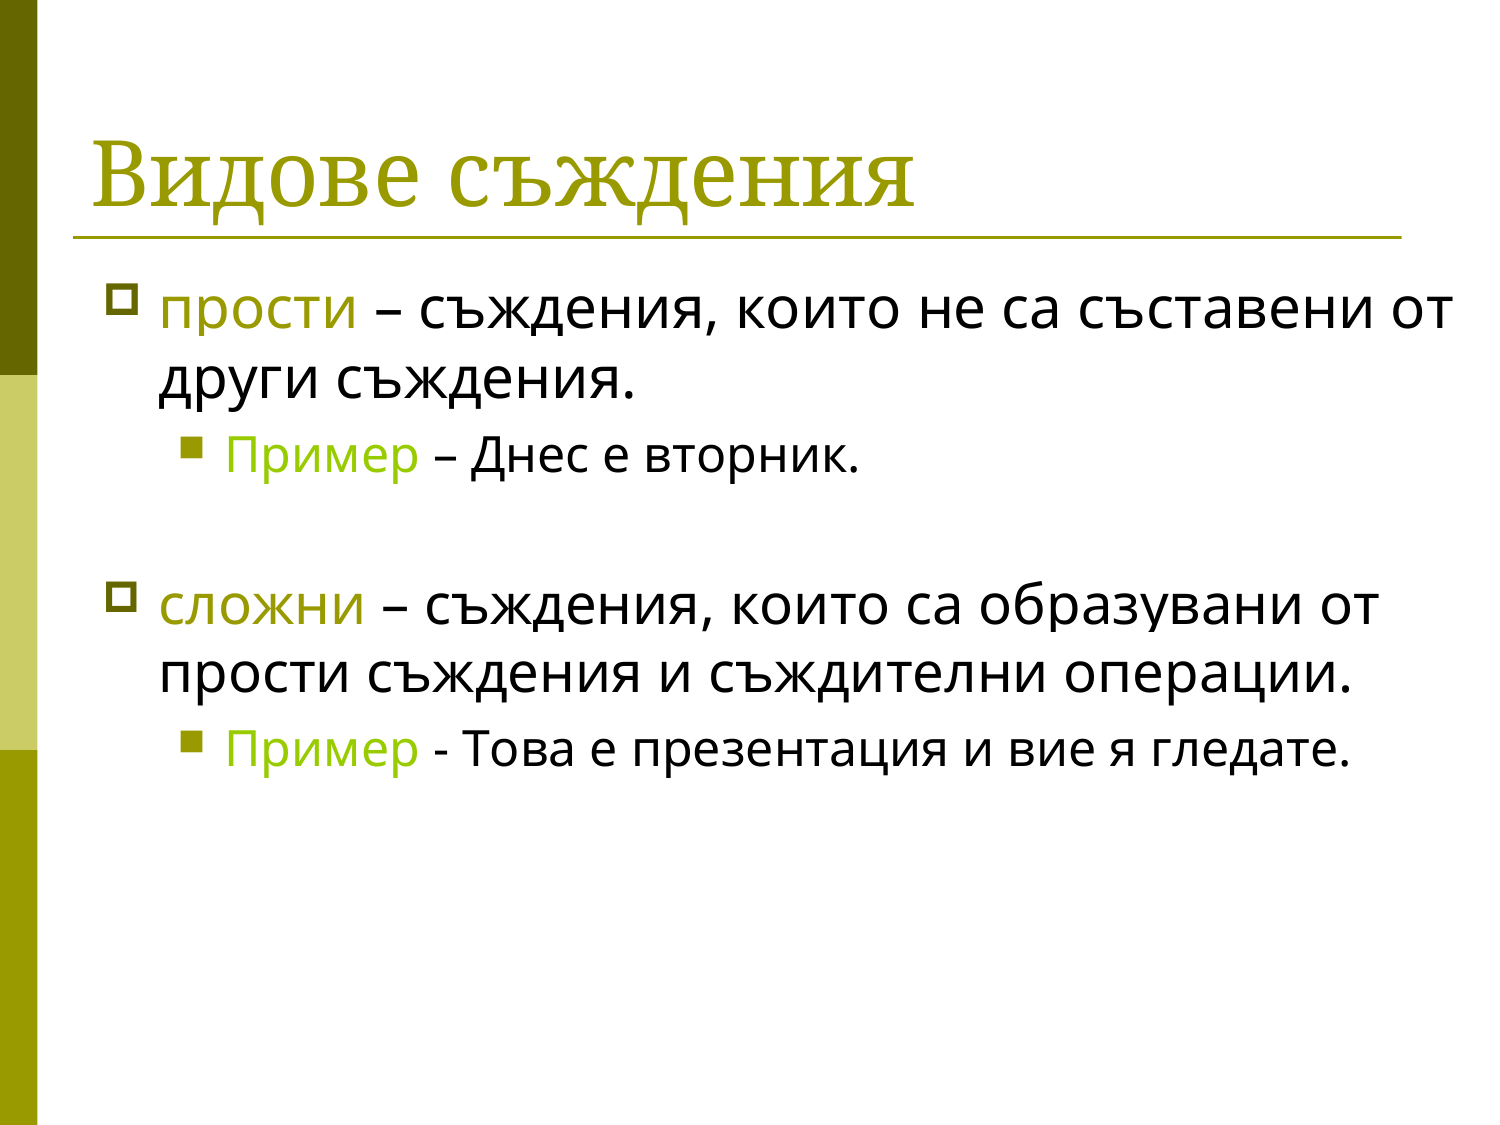

# Видове съждения
прости – съждения, които не са съставени от други съждения.
Пример – Днес е вторник.
сложни – съждения, които са образувани от прости съждения и съждителни операции.
Пример - Това е презентация и вие я гледате.